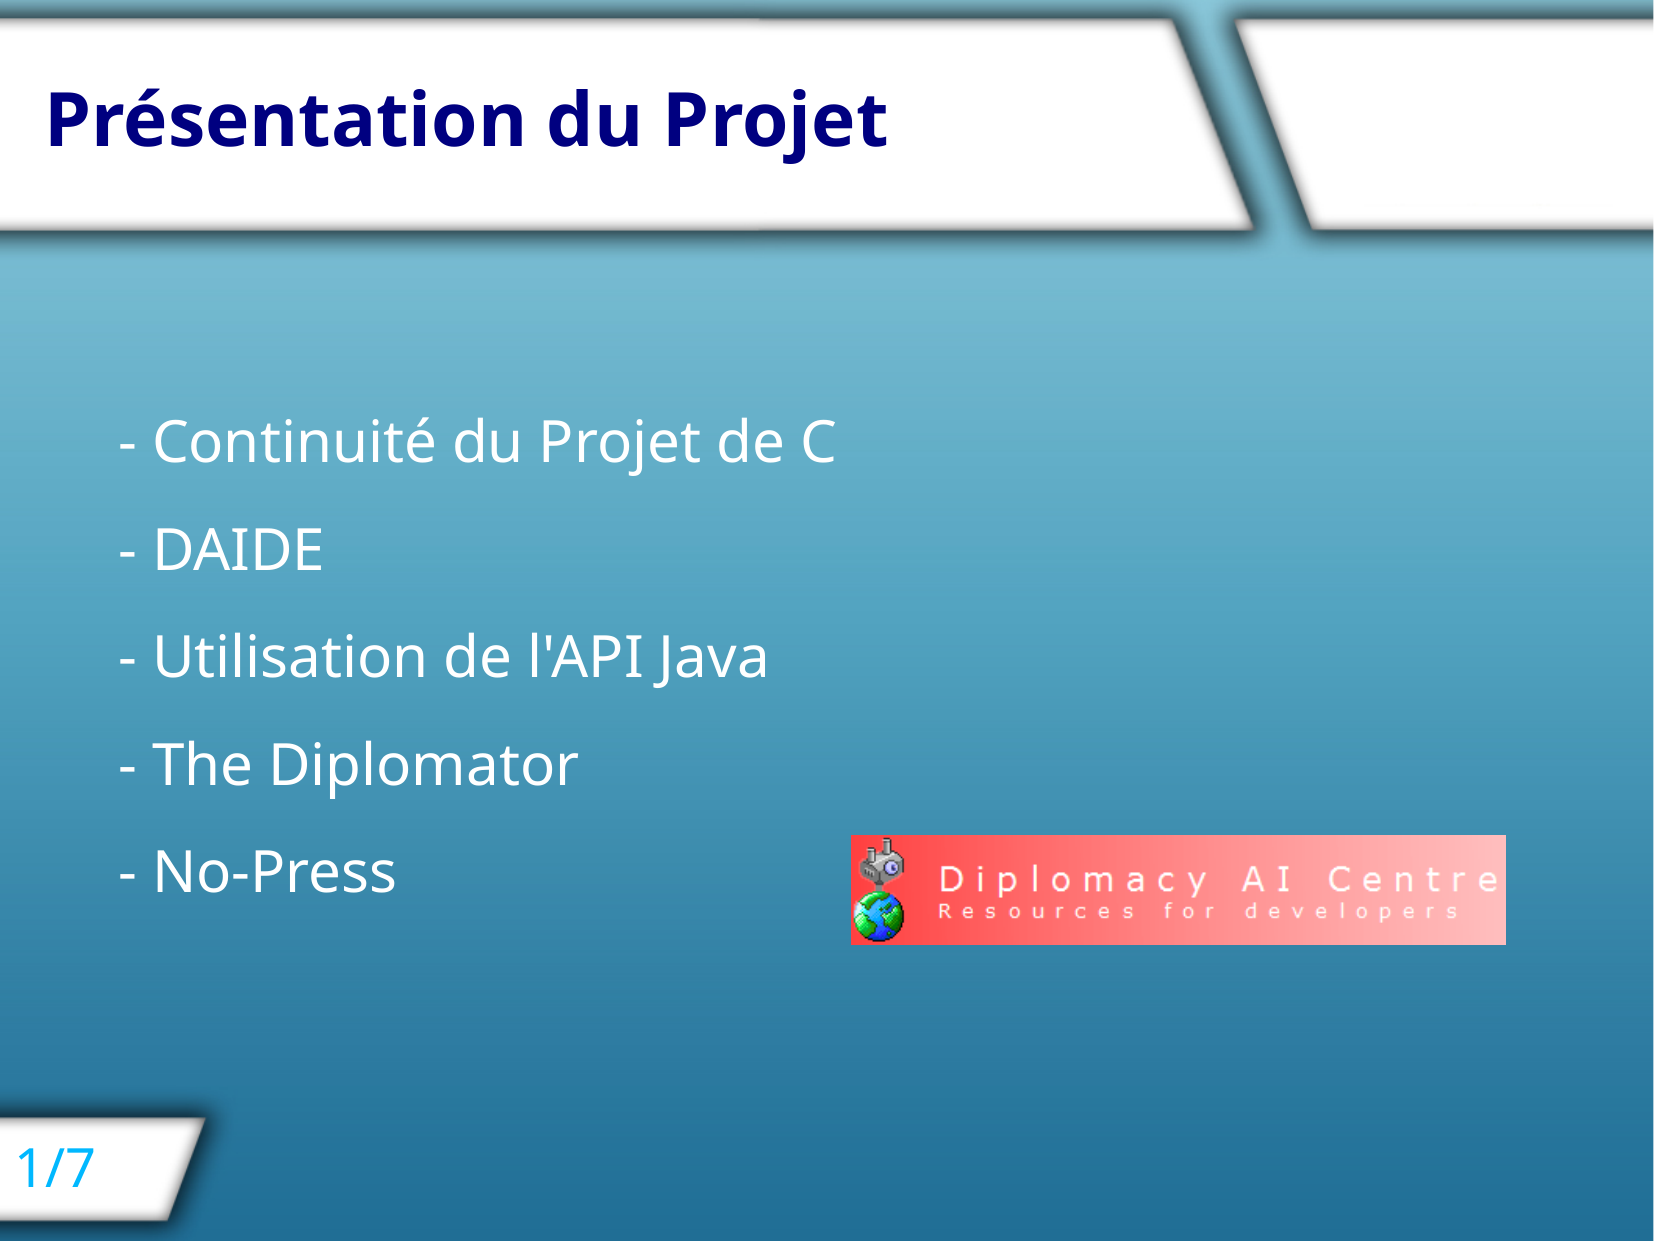

Présentation du Projet
	- Continuité du Projet de C
	- DAIDE
	- Utilisation de l'API Java
	- The Diplomator
	- No-Press
1/7